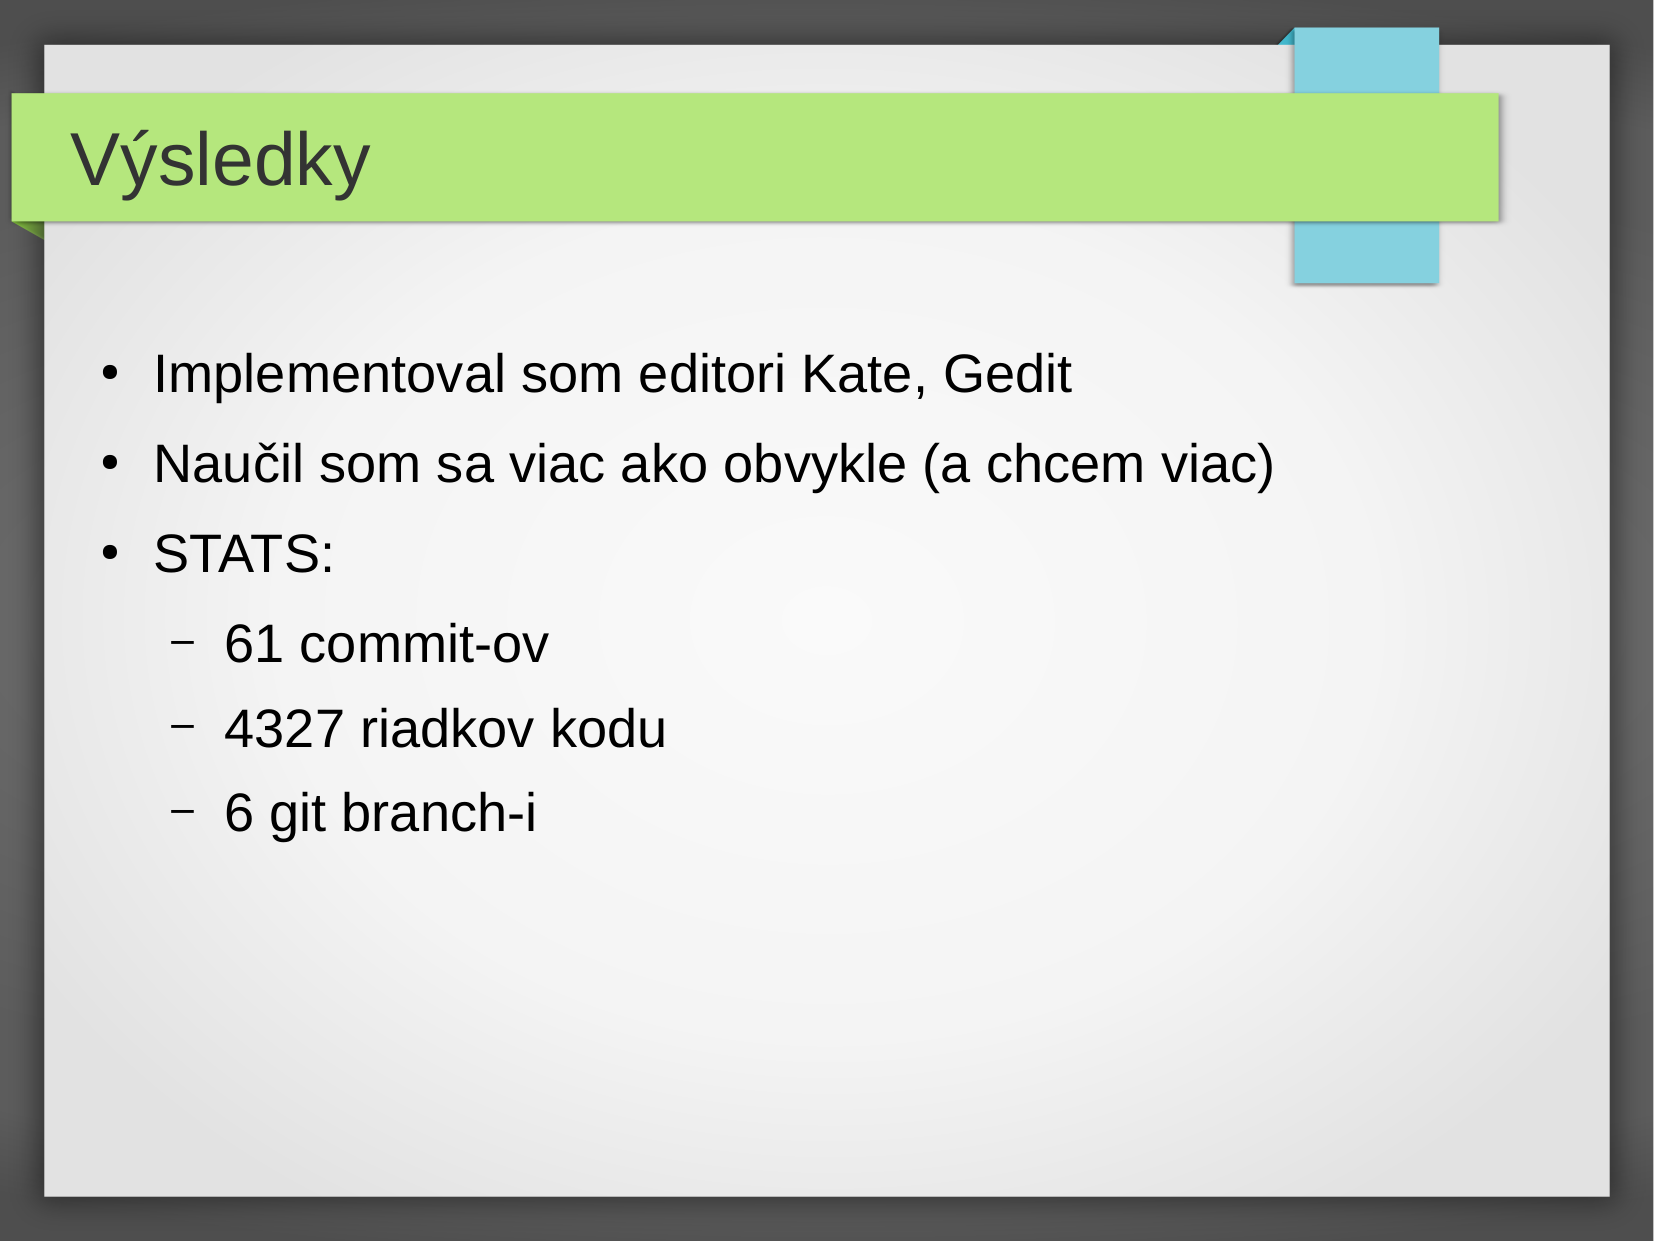

# Výsledky
Implementoval som editori Kate, Gedit
Naučil som sa viac ako obvykle (a chcem viac)
STATS:
61 commit-ov
4327 riadkov kodu
6 git branch-i